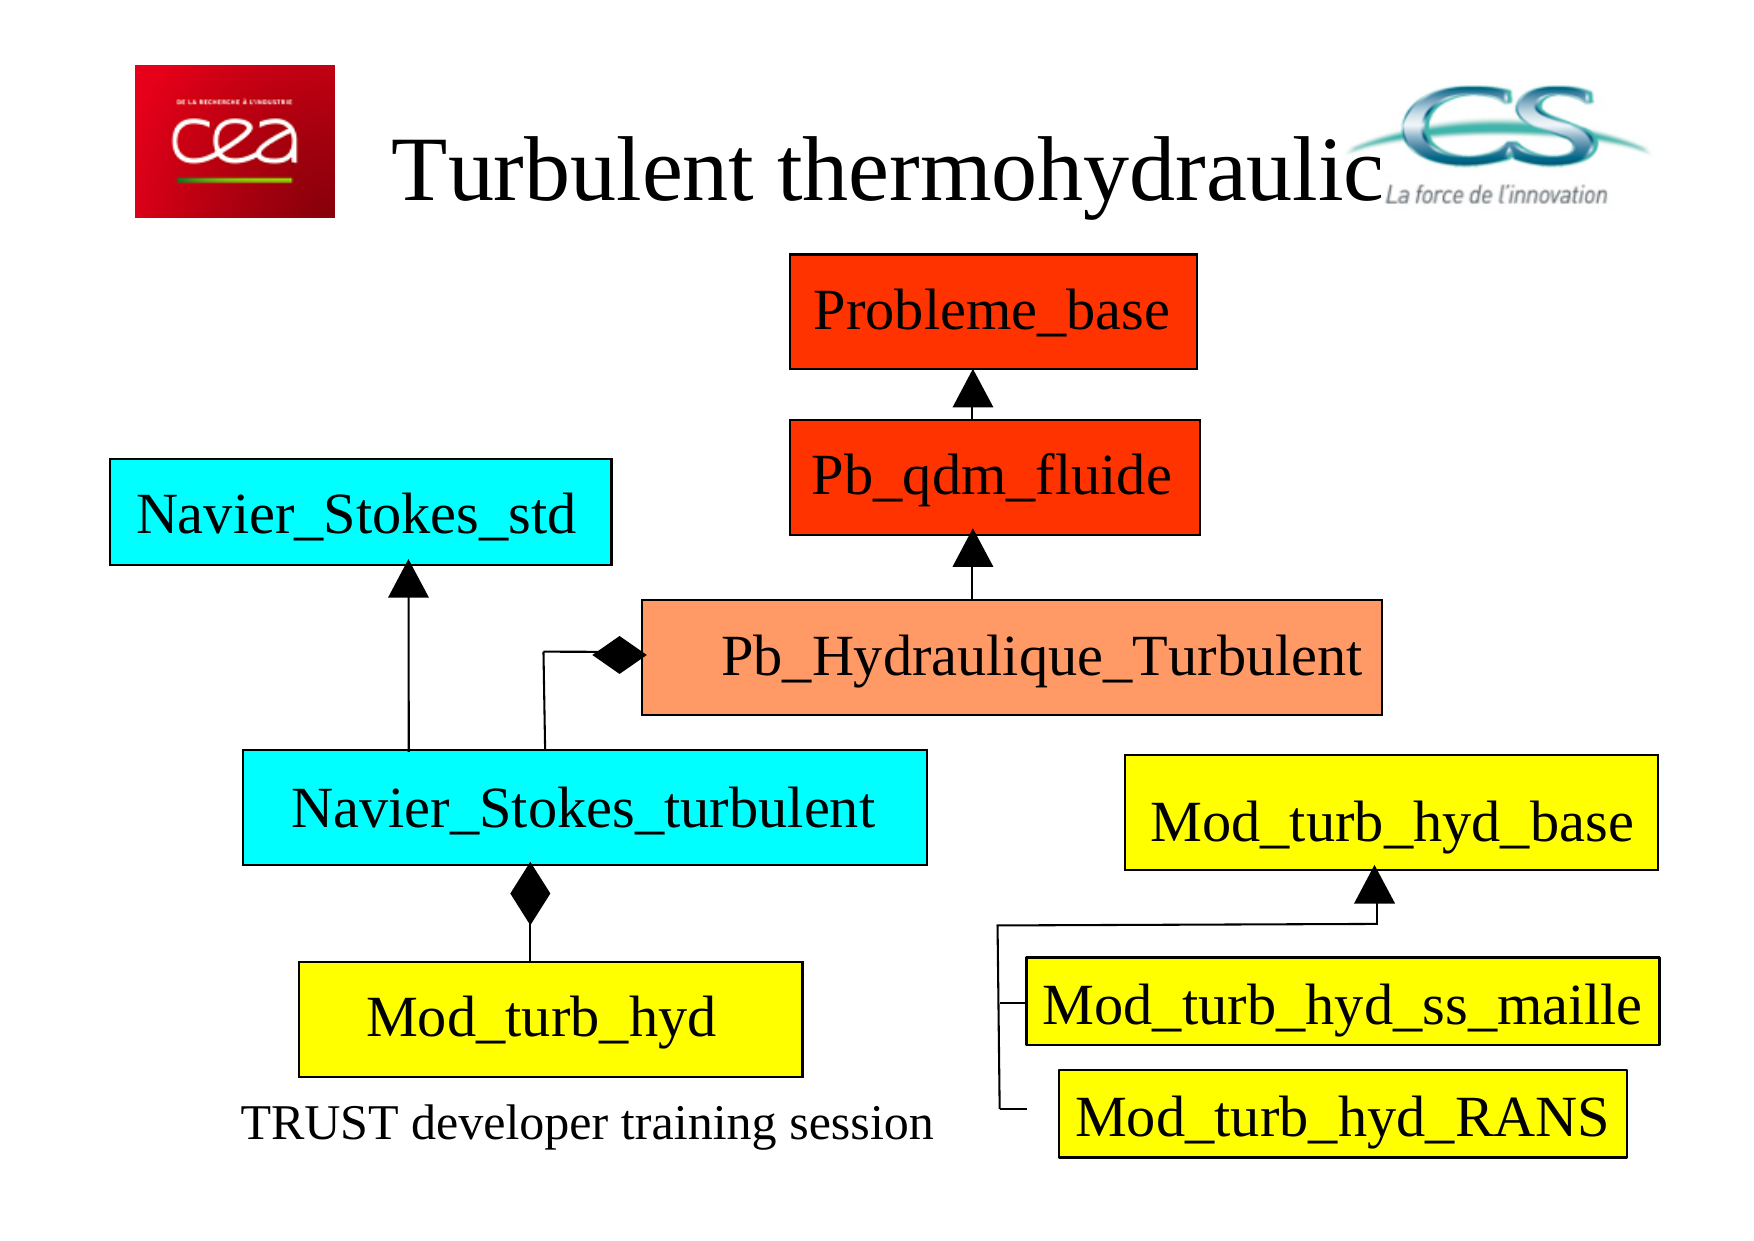

# Turbulent thermohydraulic
Probleme_base
Pb_qdm_fluide
Navier_Stokes_std
Pb_Hydraulique_Turbulent
Navier_Stokes_turbulent
Mod_turb_hyd_base
Mod_turb_hyd_ss_maille
Mod_turb_hyd
Mod_turb_hyd_RANS
TRUST developer training session
109